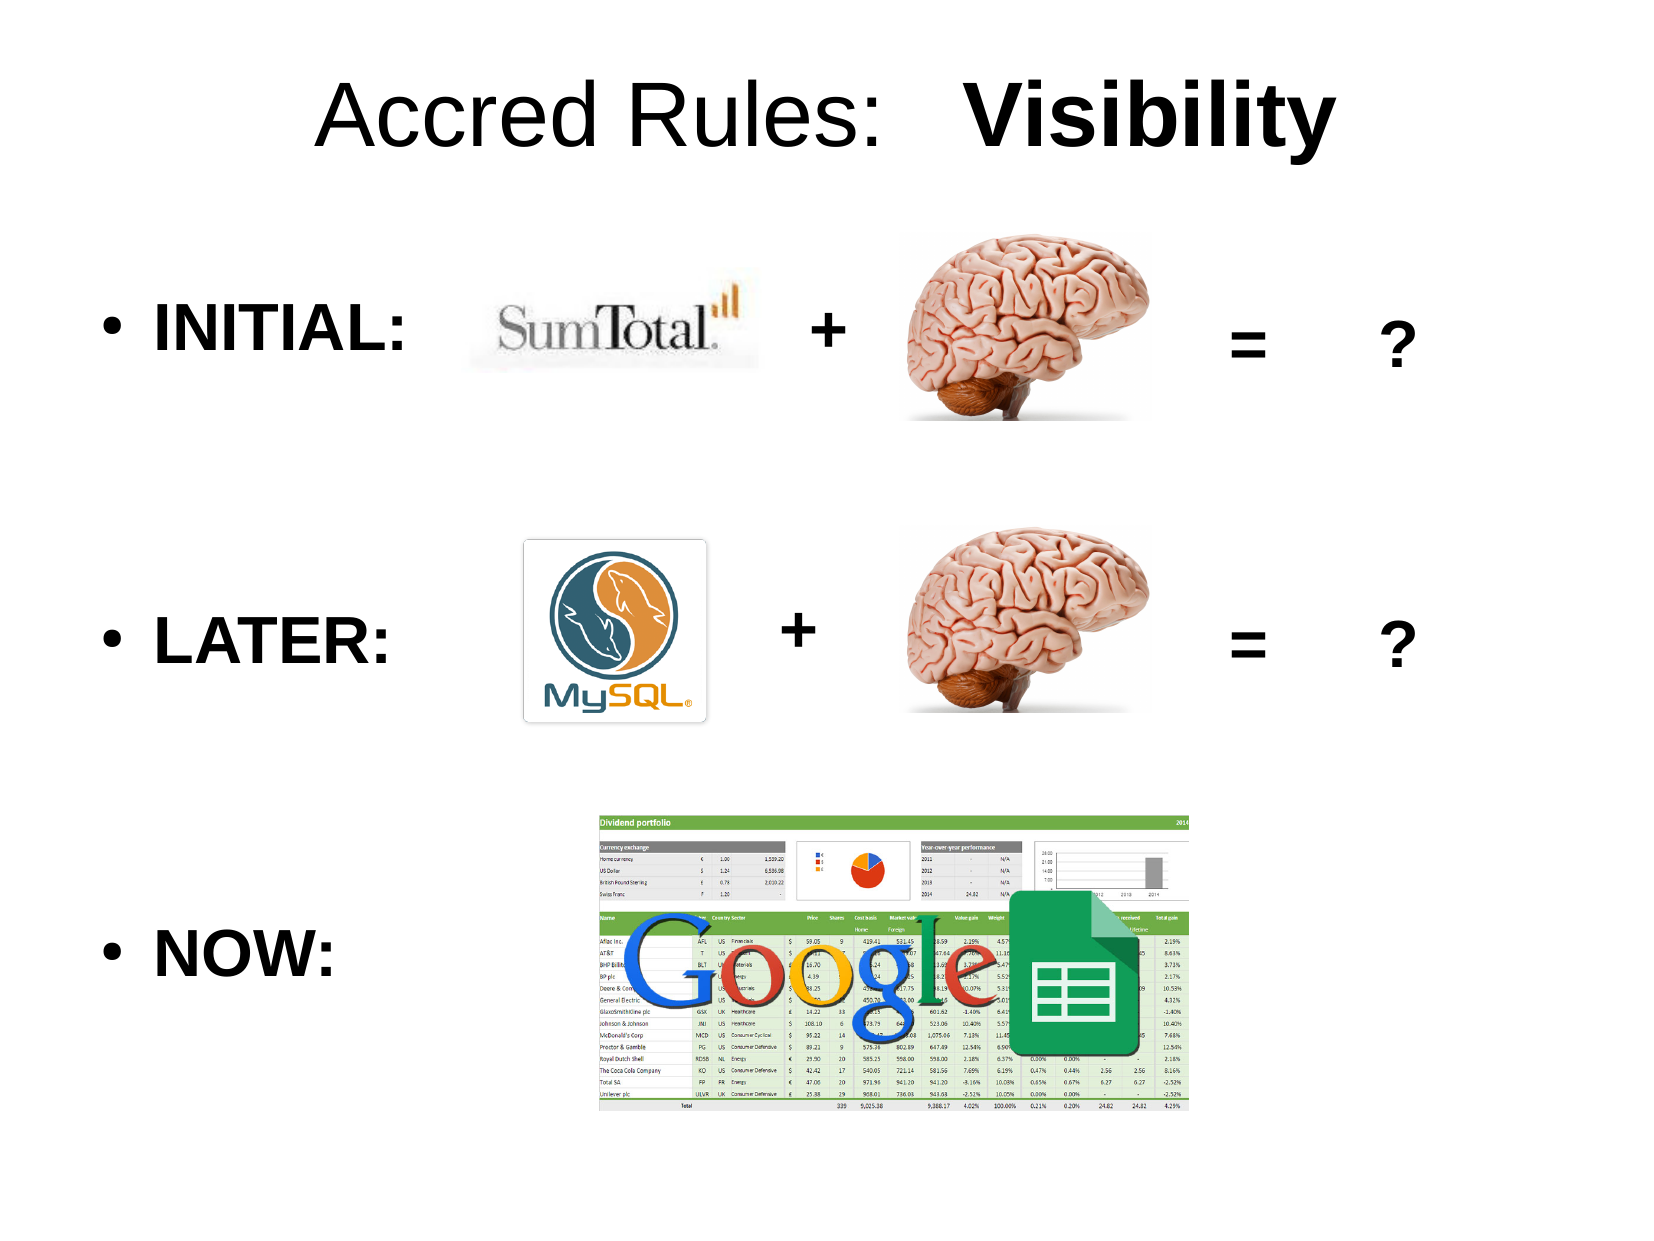

# Accred Rules: Visibility
+
INITIAL:
LATER:
NOW:
= ?
+
= ?